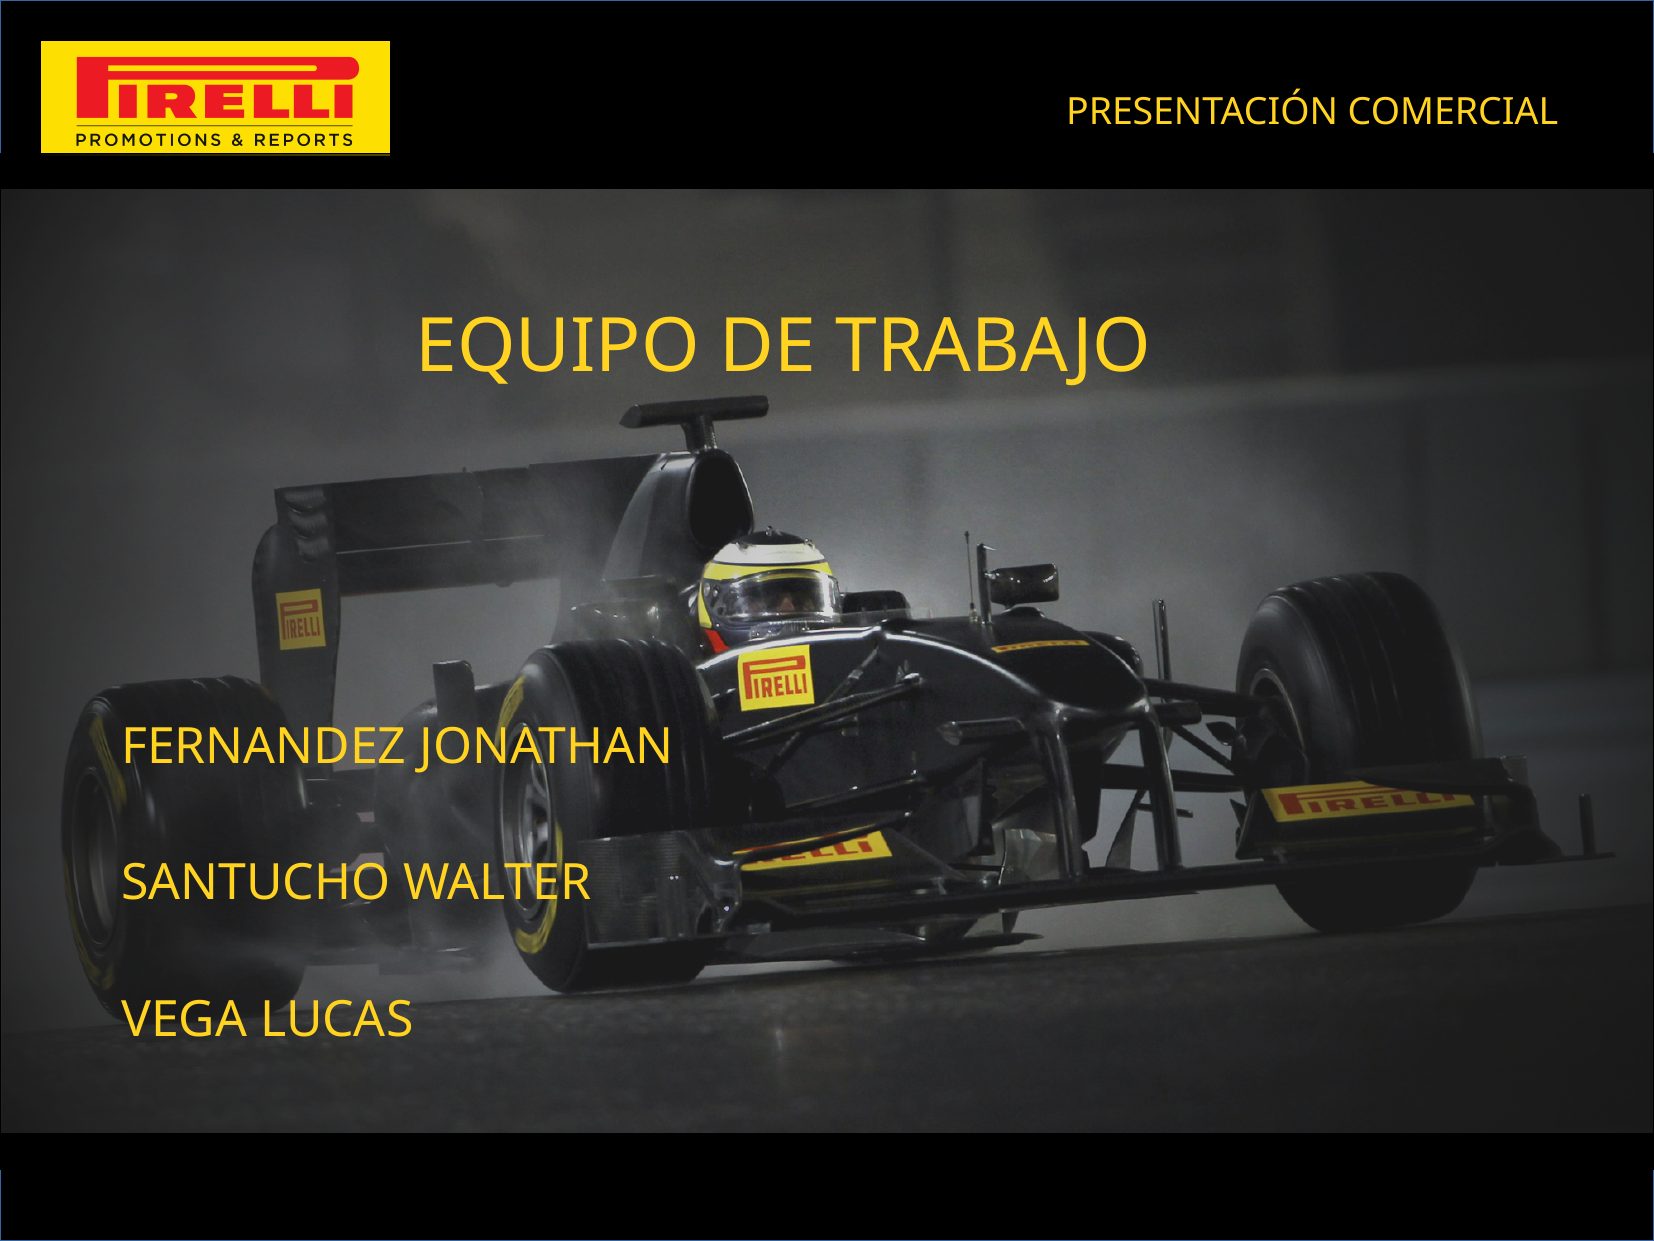

PRESENTACIÓN COMERCIAL
EQUIPO DE TRABAJO
FERNANDEZ JONATHAN
SANTUCHO WALTER
VEGA LUCAS